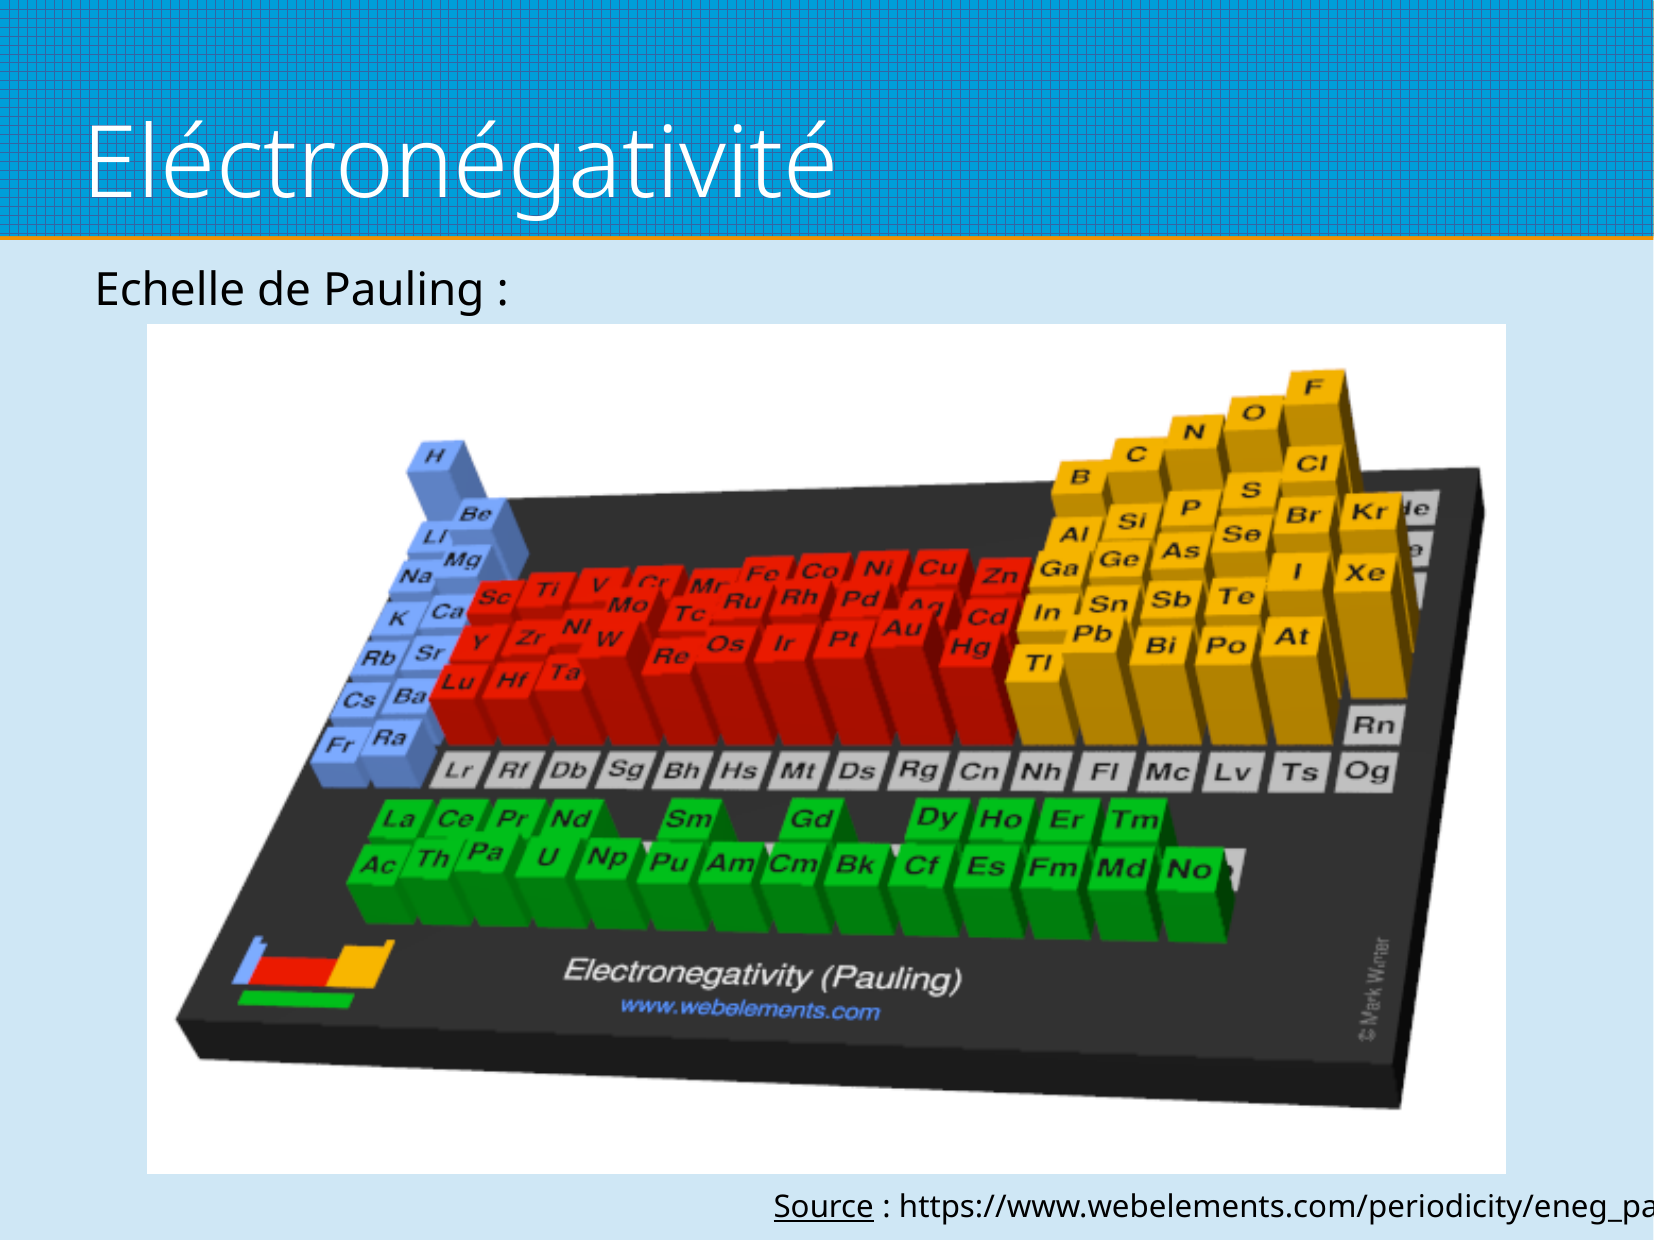

Echelle de Pauling :
# Eléctronégativité
Source : https://www.webelements.com/periodicity/eneg_pauling/